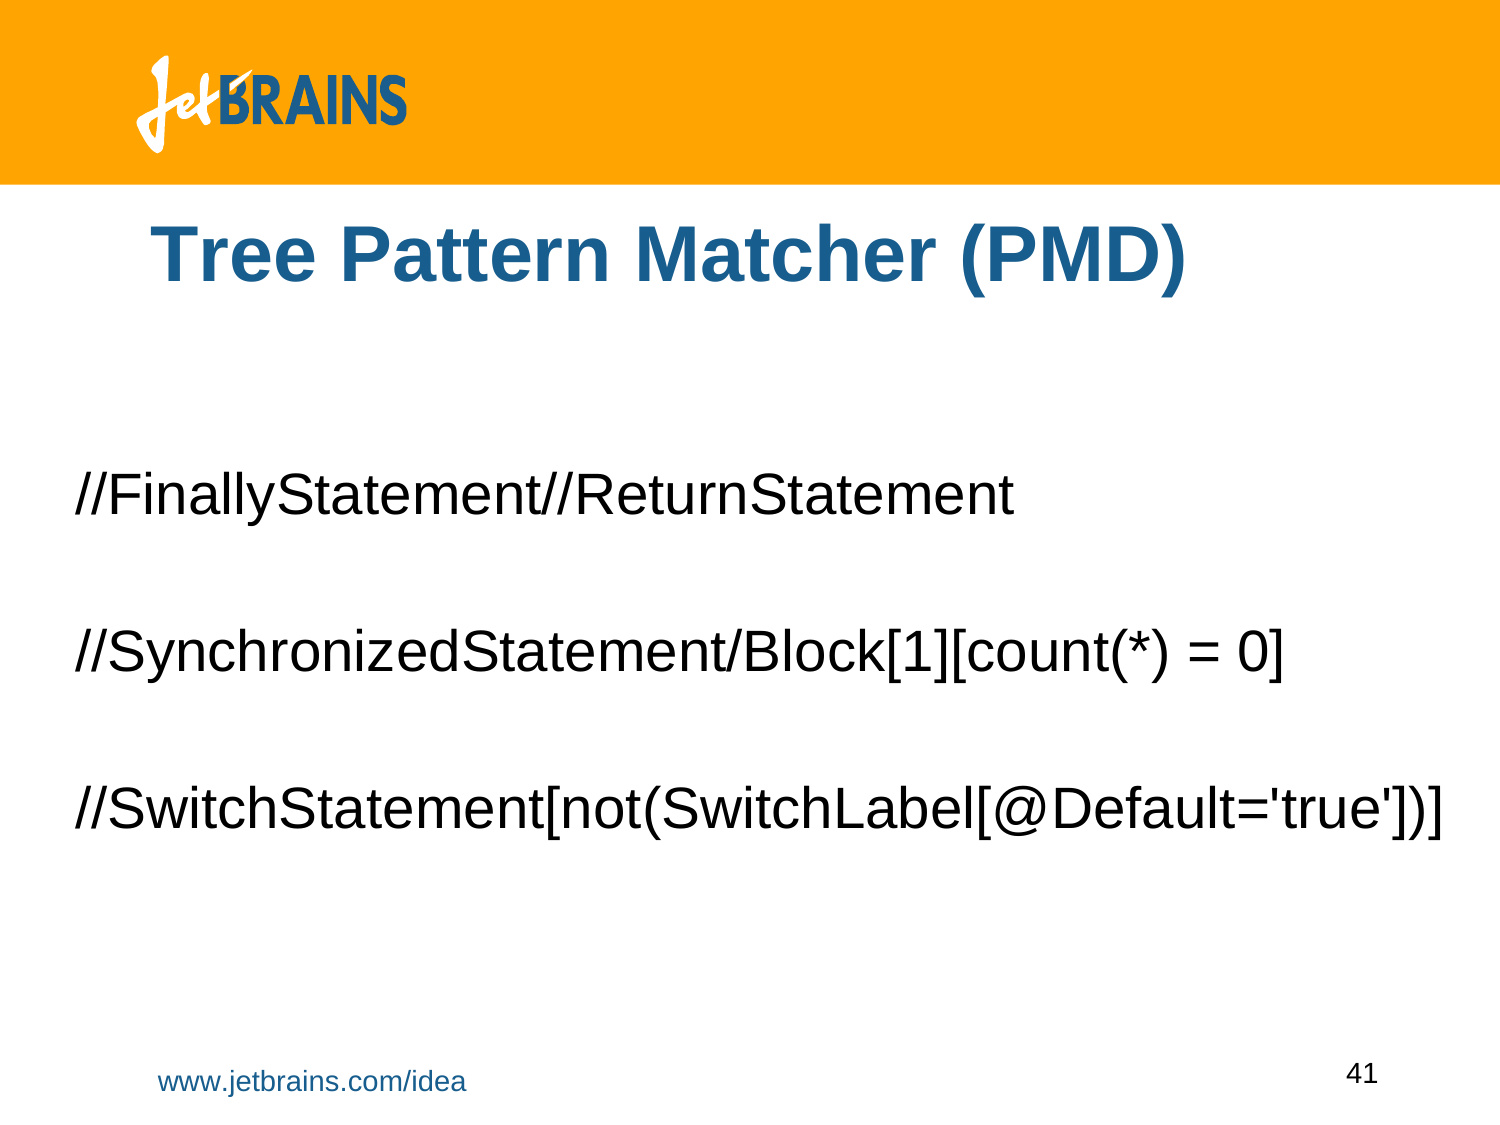

# Tree Pattern Matcher (PMD)
//FinallyStatement//ReturnStatement
//SynchronizedStatement/Block[1][count(*) = 0]
//SwitchStatement[not(SwitchLabel[@Default='true'])]